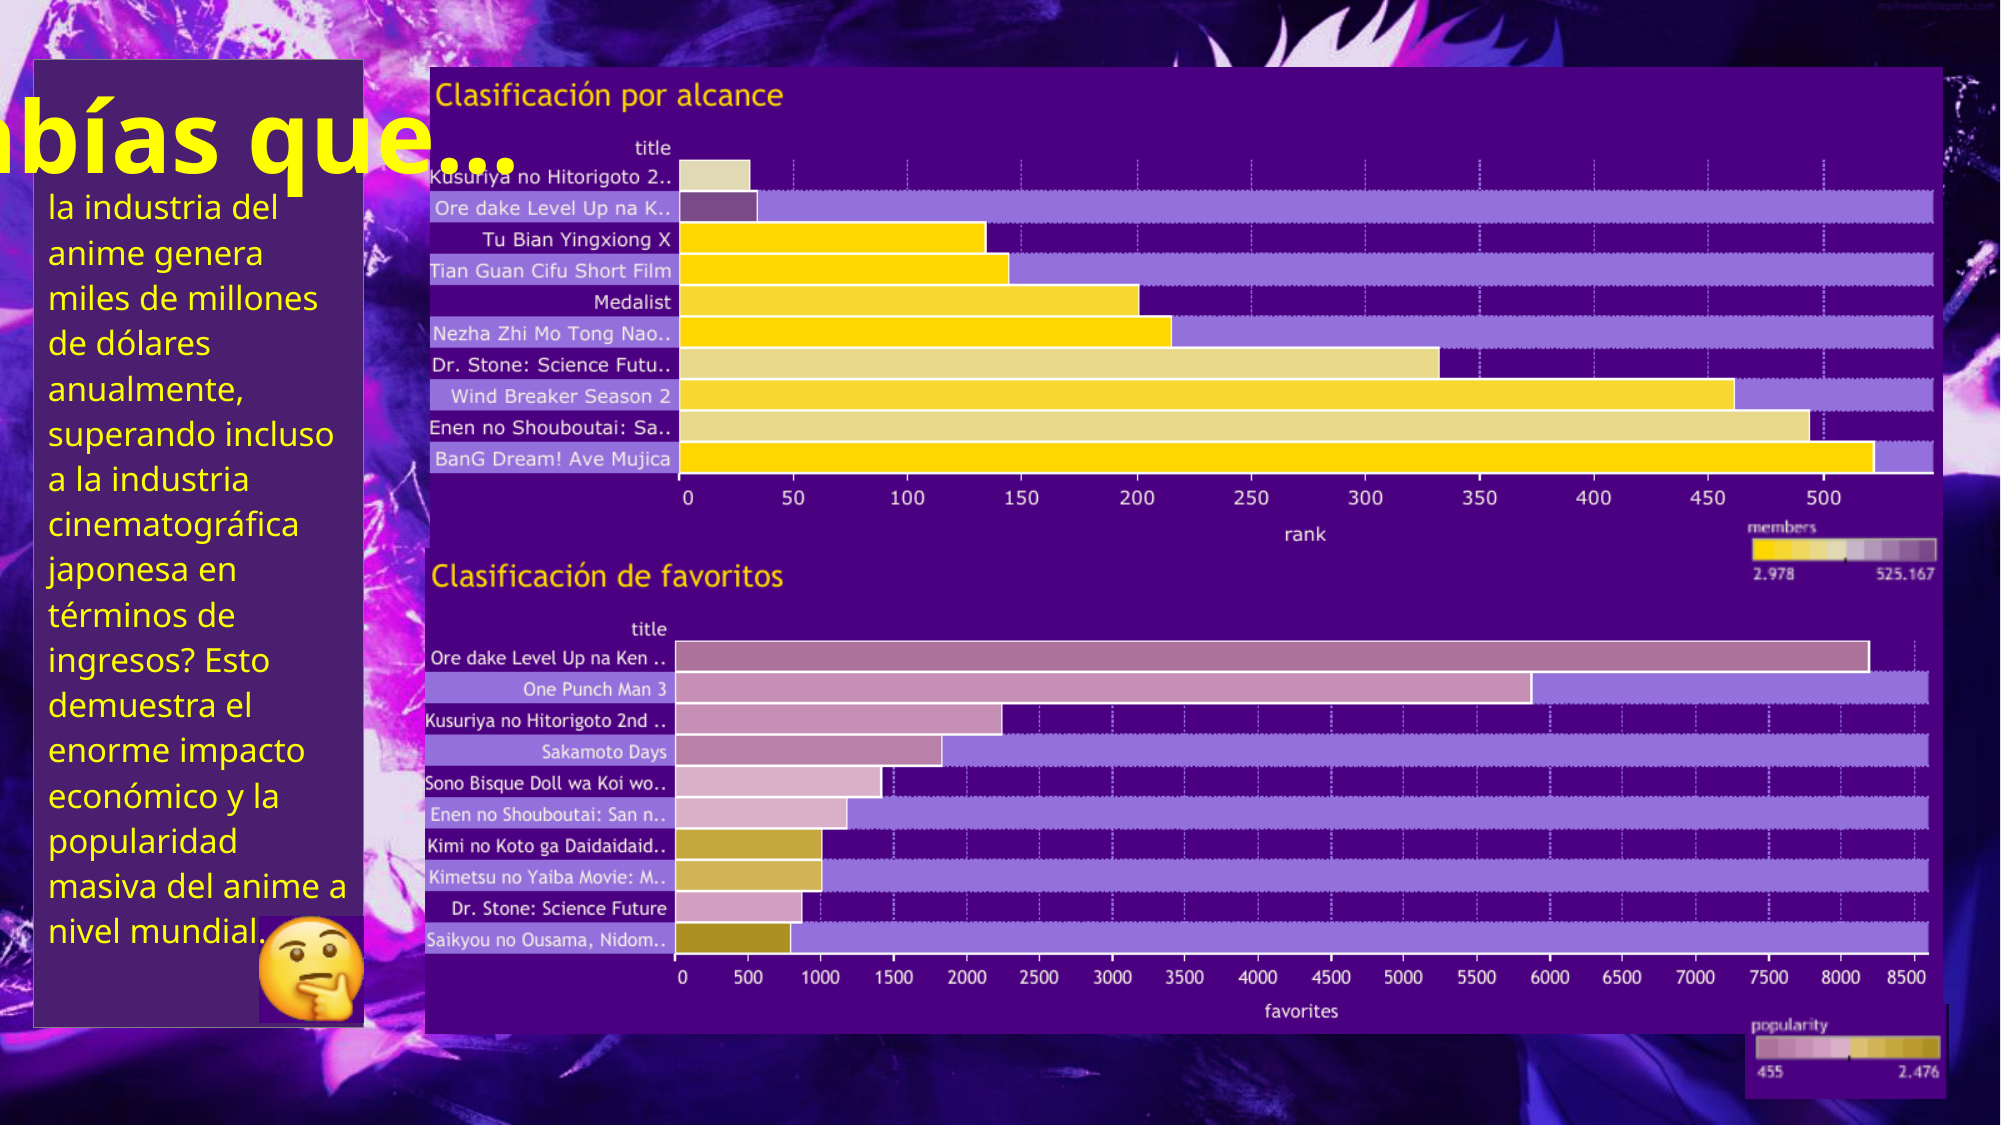

Sabías que...
la industria del anime genera miles de millones de dólares anualmente, superando incluso a la industria cinematográfica japonesa en términos de ingresos? Esto demuestra el enorme impacto económico y la popularidad masiva del anime a nivel mundial.